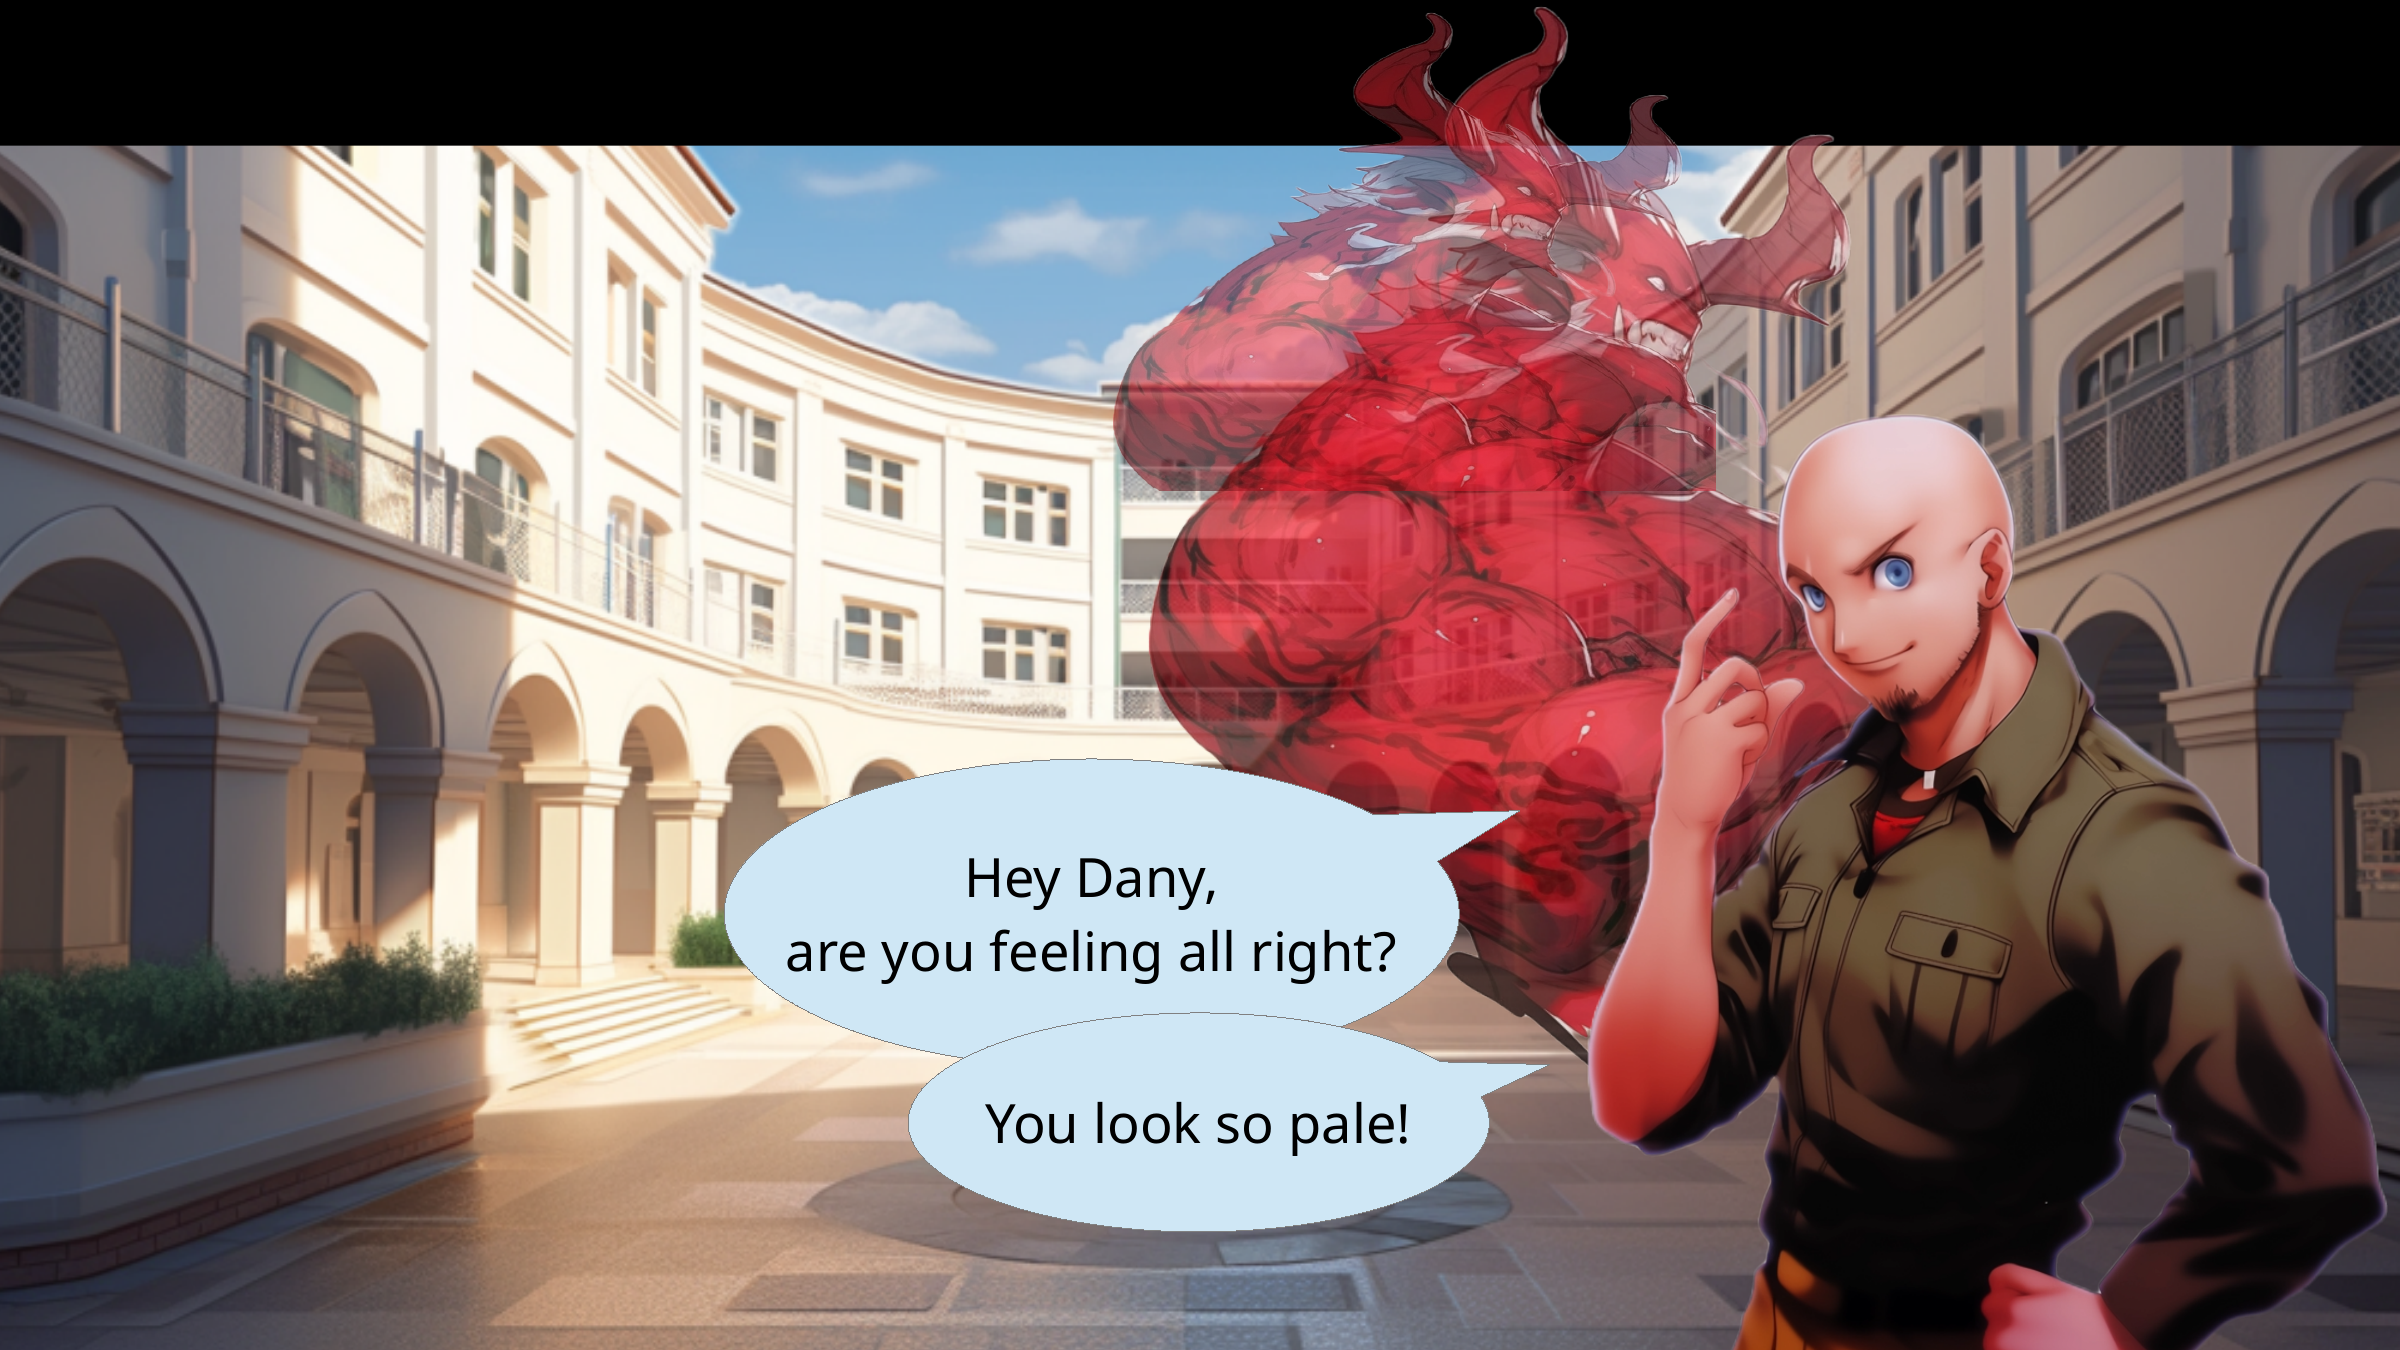

Hey Dany,
are you feeling all right?
You look so pale!